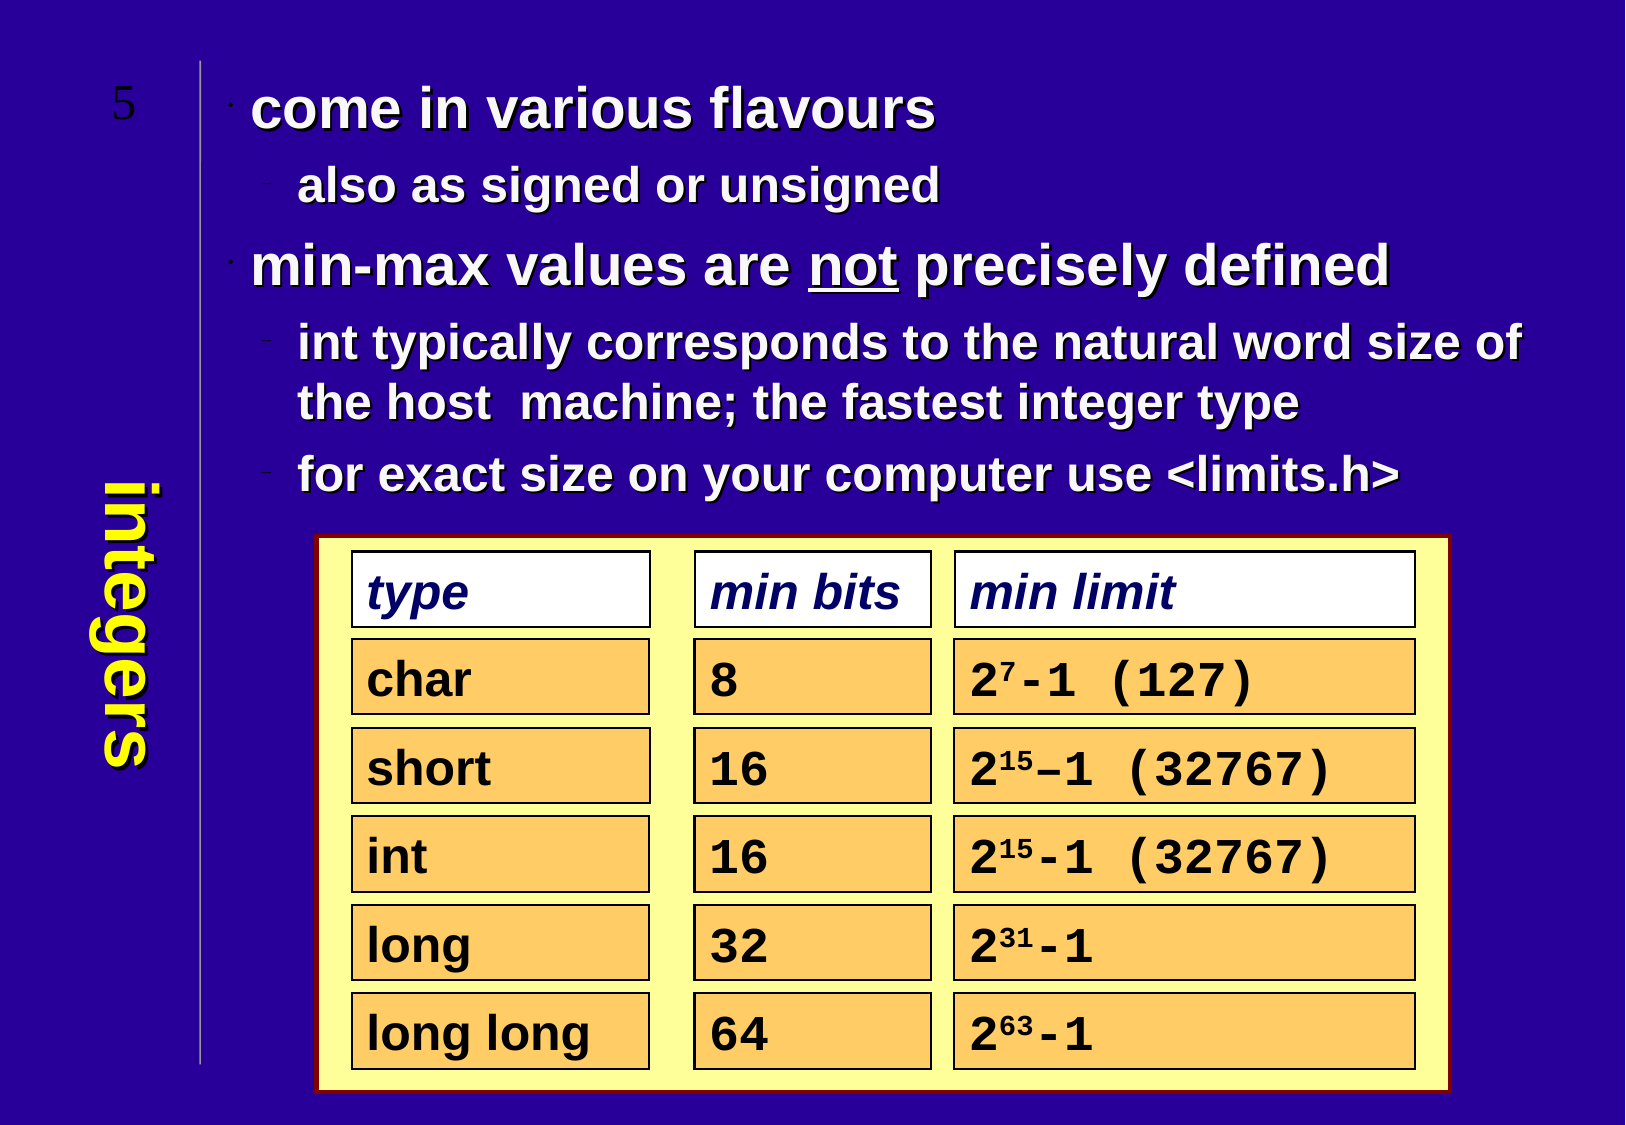

5
 come in various flavours
also as signed or unsigned
 min-max values are not precisely defined
int typically corresponds to the natural word size of the host machine; the fastest integer type
for exact size on your computer use <limits.h>
# integers
type
min bits
min limit
char
8
27-1 (127)
short
16
215–1 (32767)
int
16
215-1 (32767)
long
32
231-1
long long
64
263-1